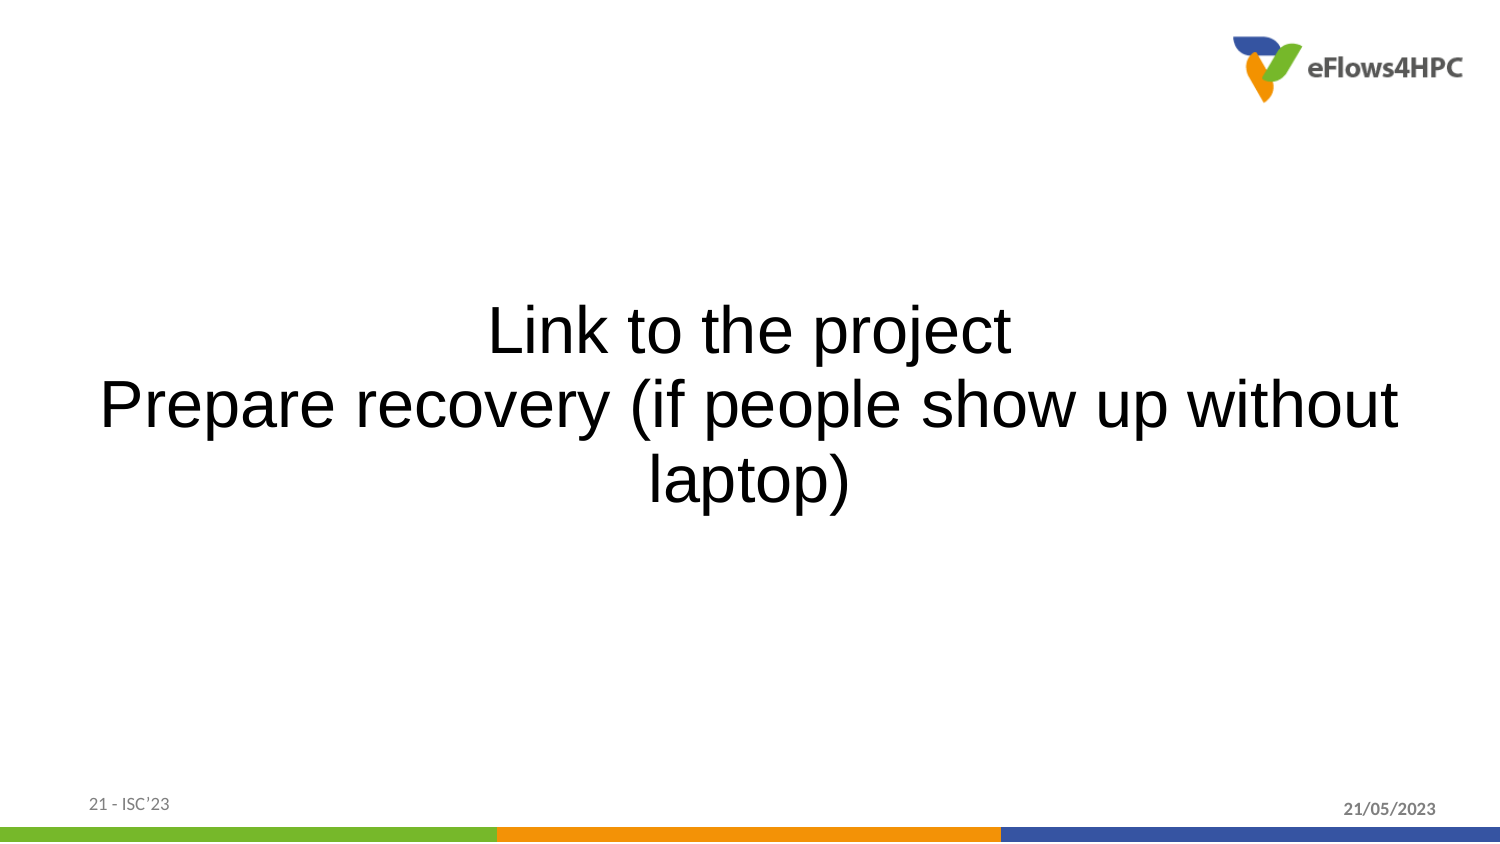

#
Link to the project
Prepare recovery (if people show up without laptop)